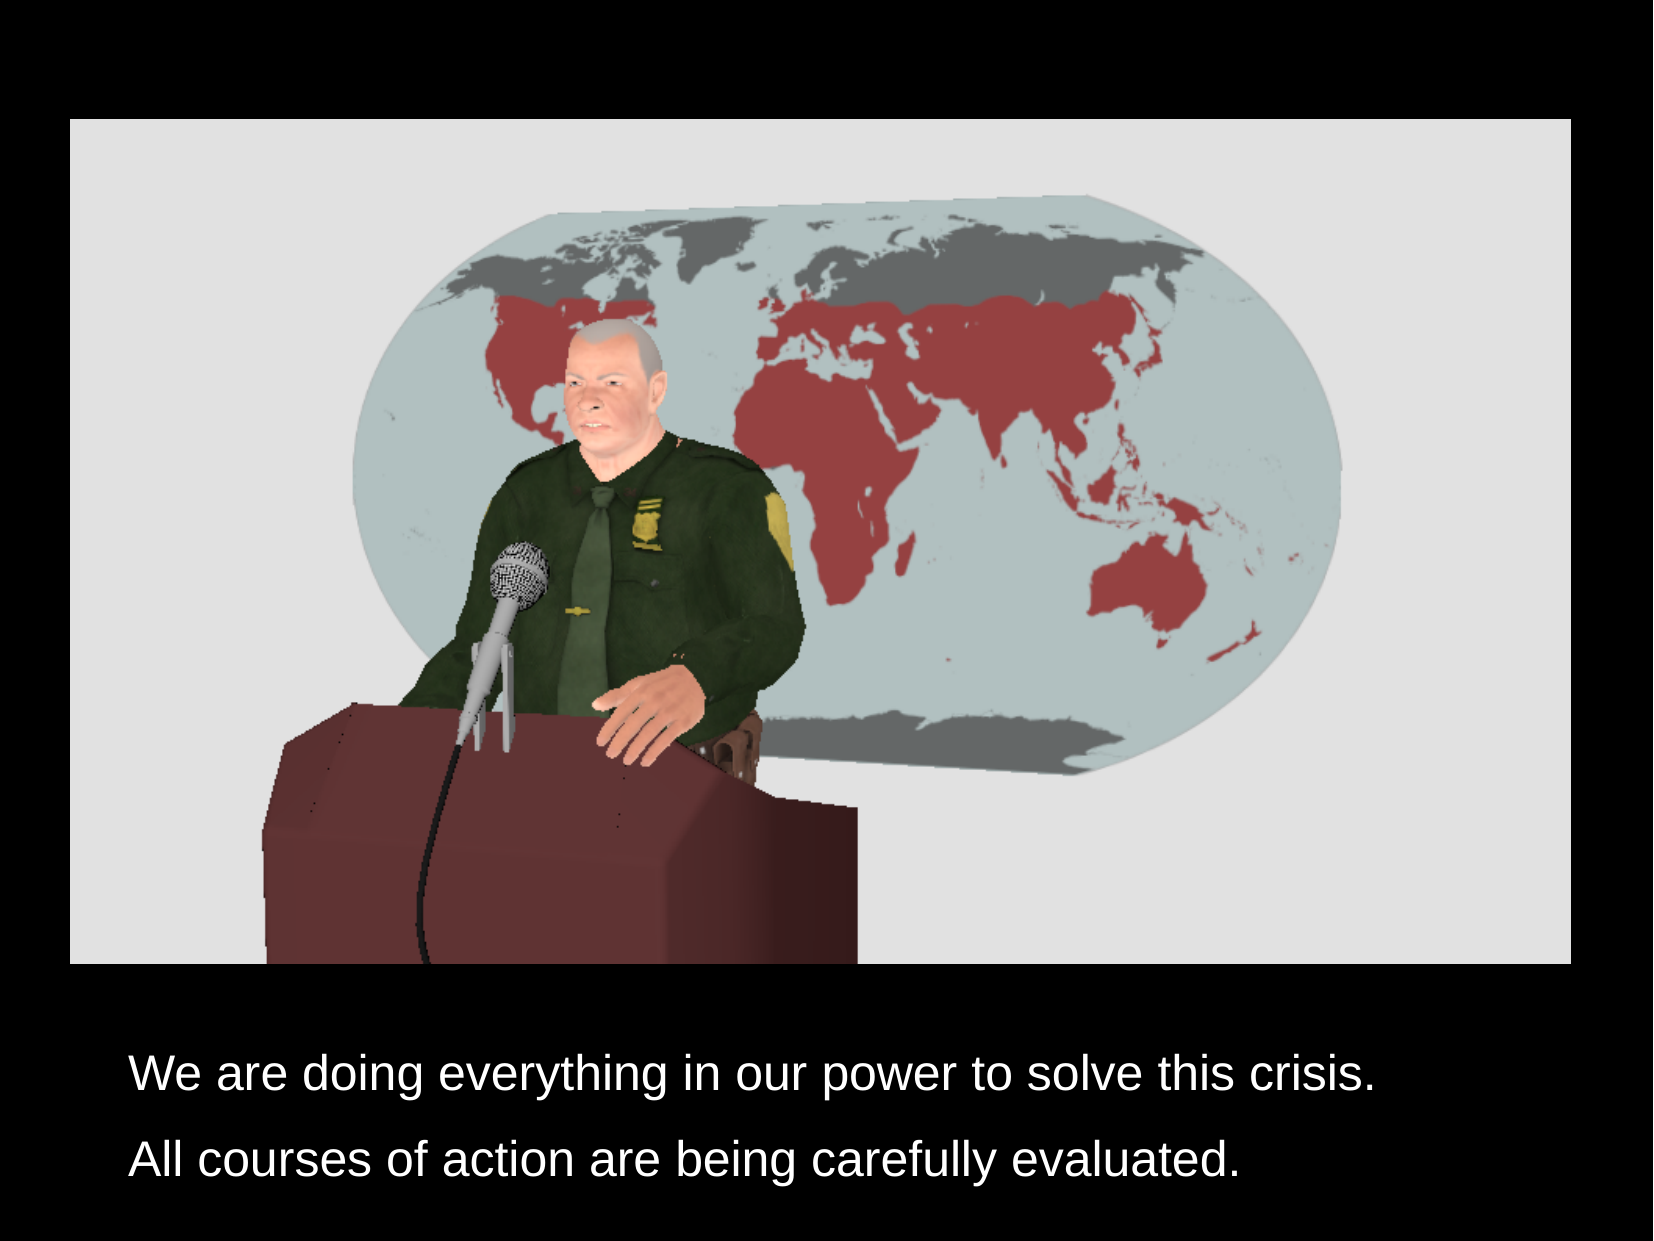

#
We are doing everything in our power to solve this crisis.
All courses of action are being carefully evaluated.